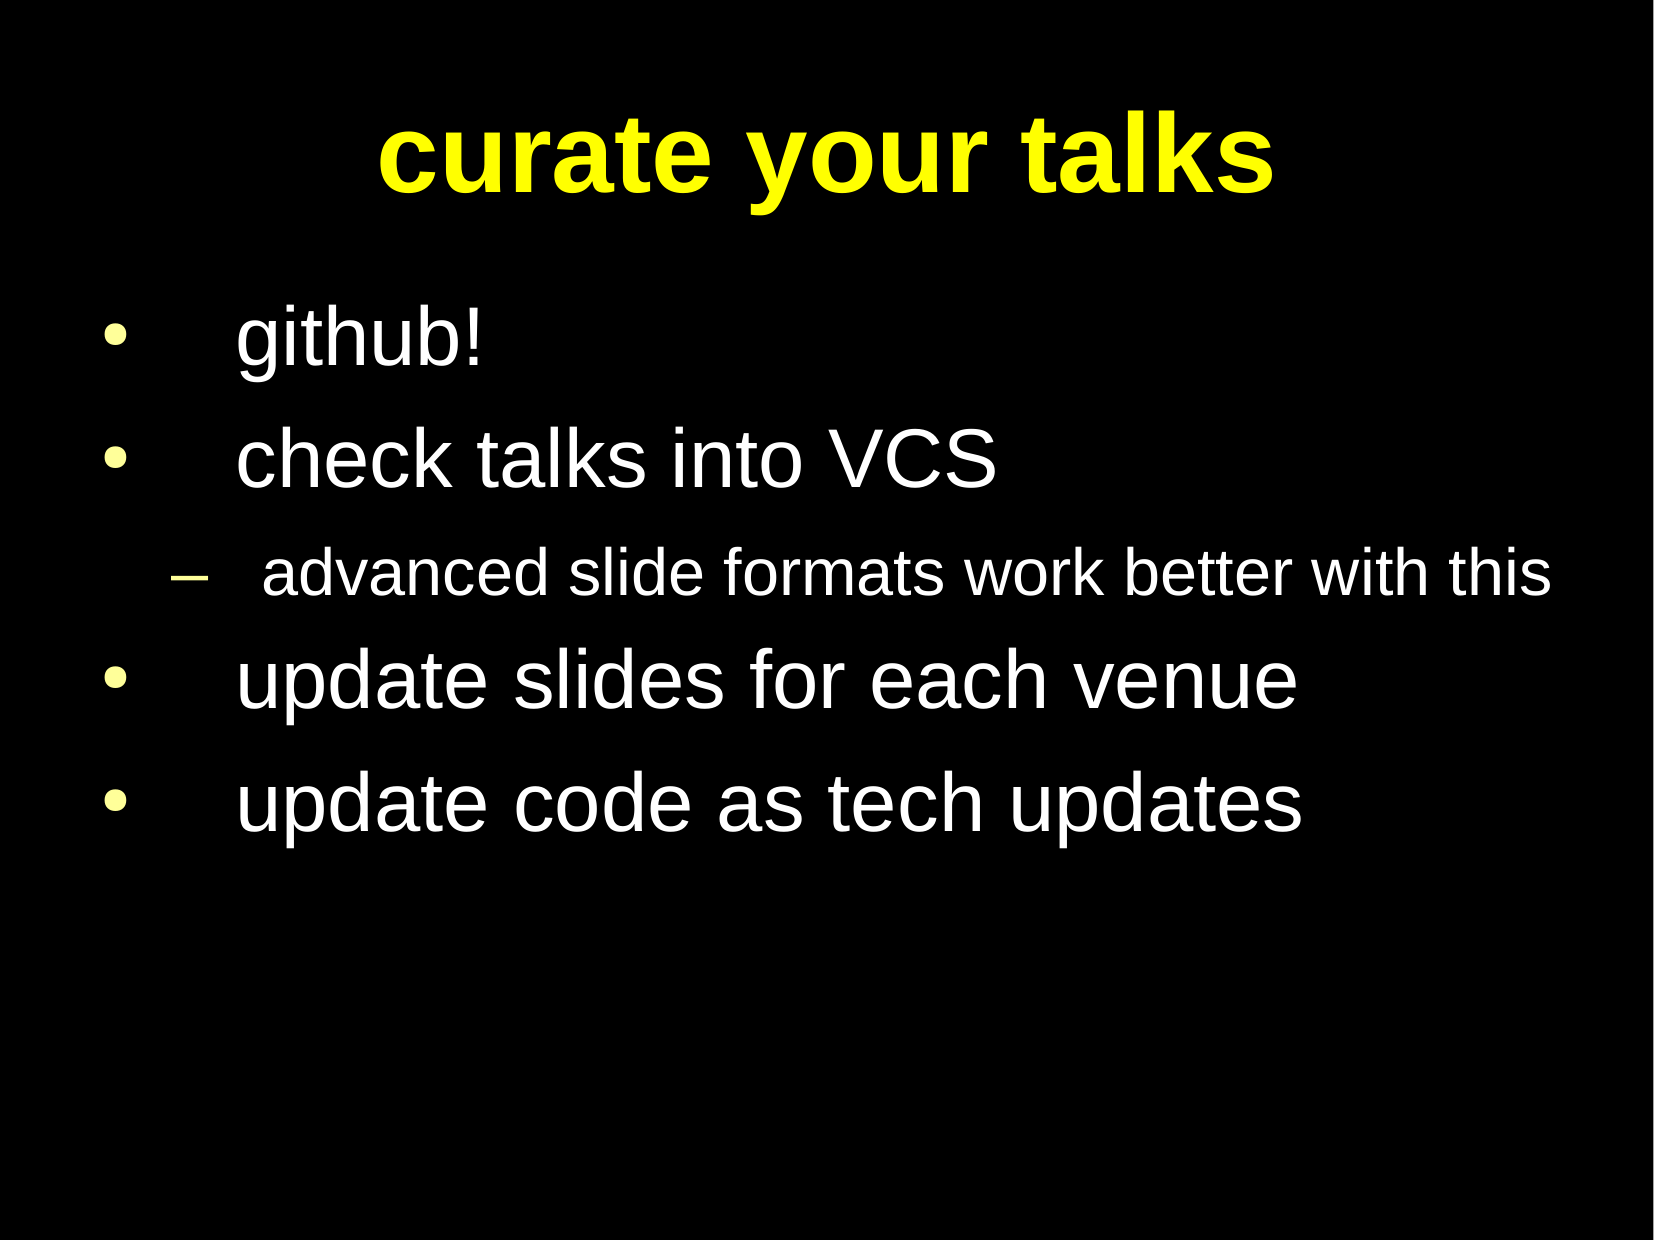

# curate your talks
github!
check talks into VCS
advanced slide formats work better with this
update slides for each venue
update code as tech updates